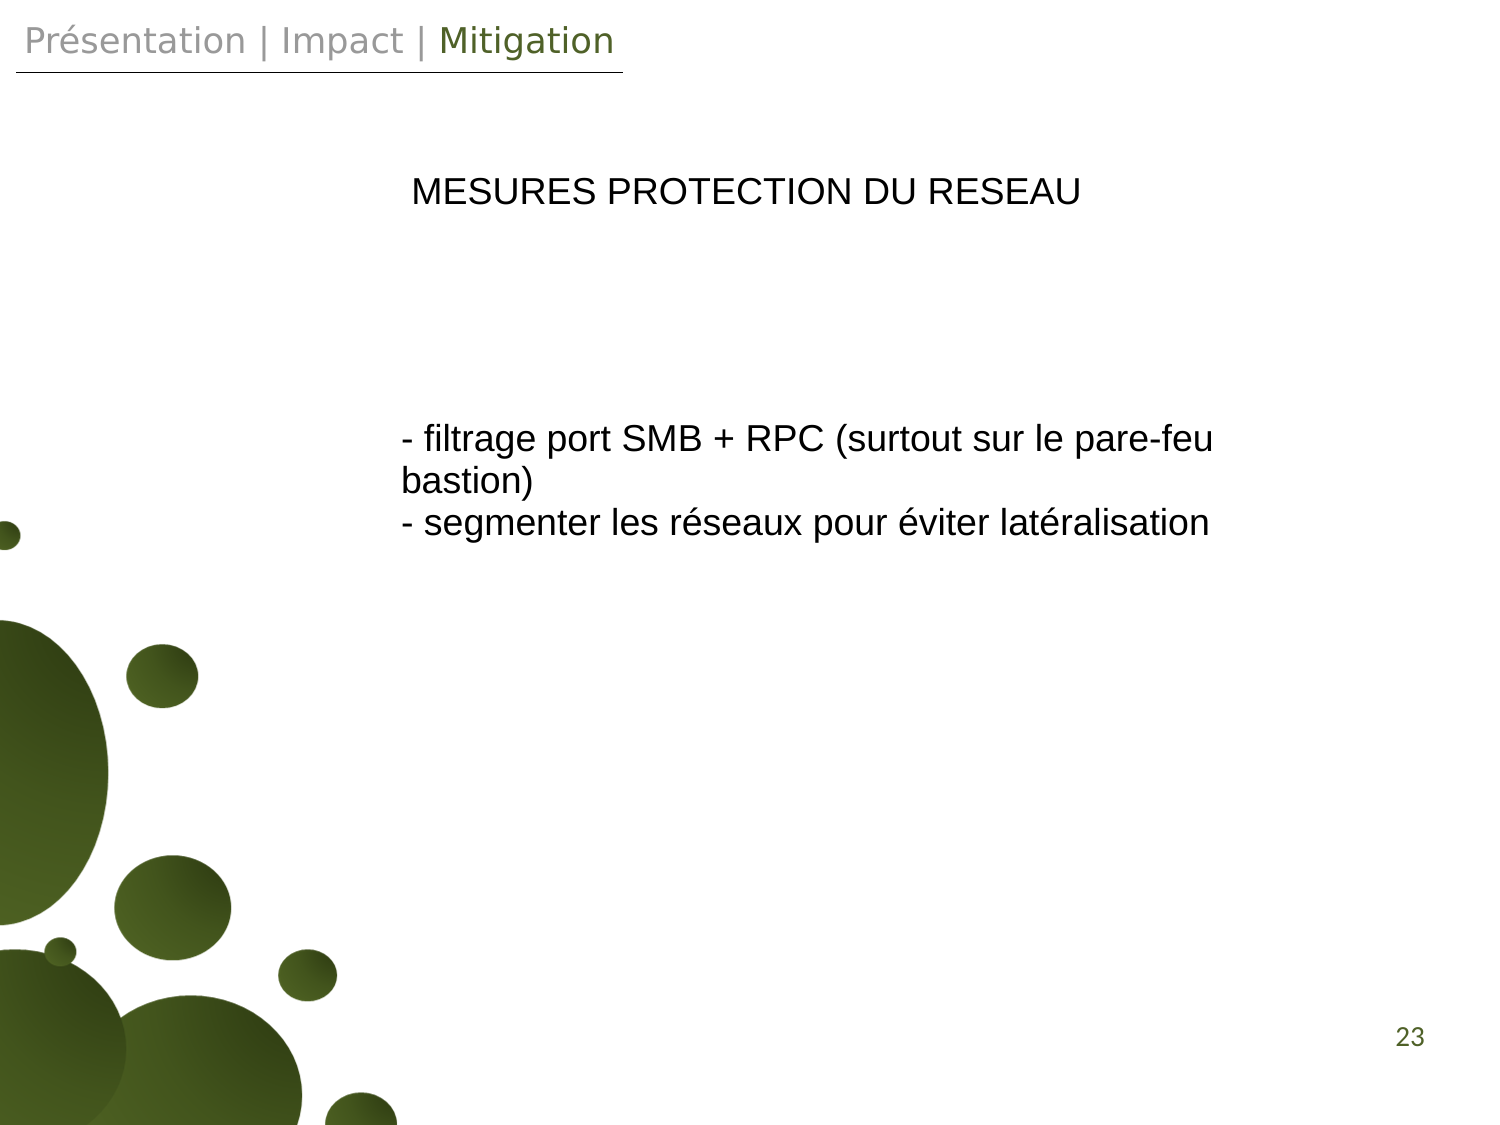

Présentation | Impact | Mitigation
MESURES PROTECTION DU RESEAU
- filtrage port SMB + RPC (surtout sur le pare-feu bastion)
- segmenter les réseaux pour éviter latéralisation
23